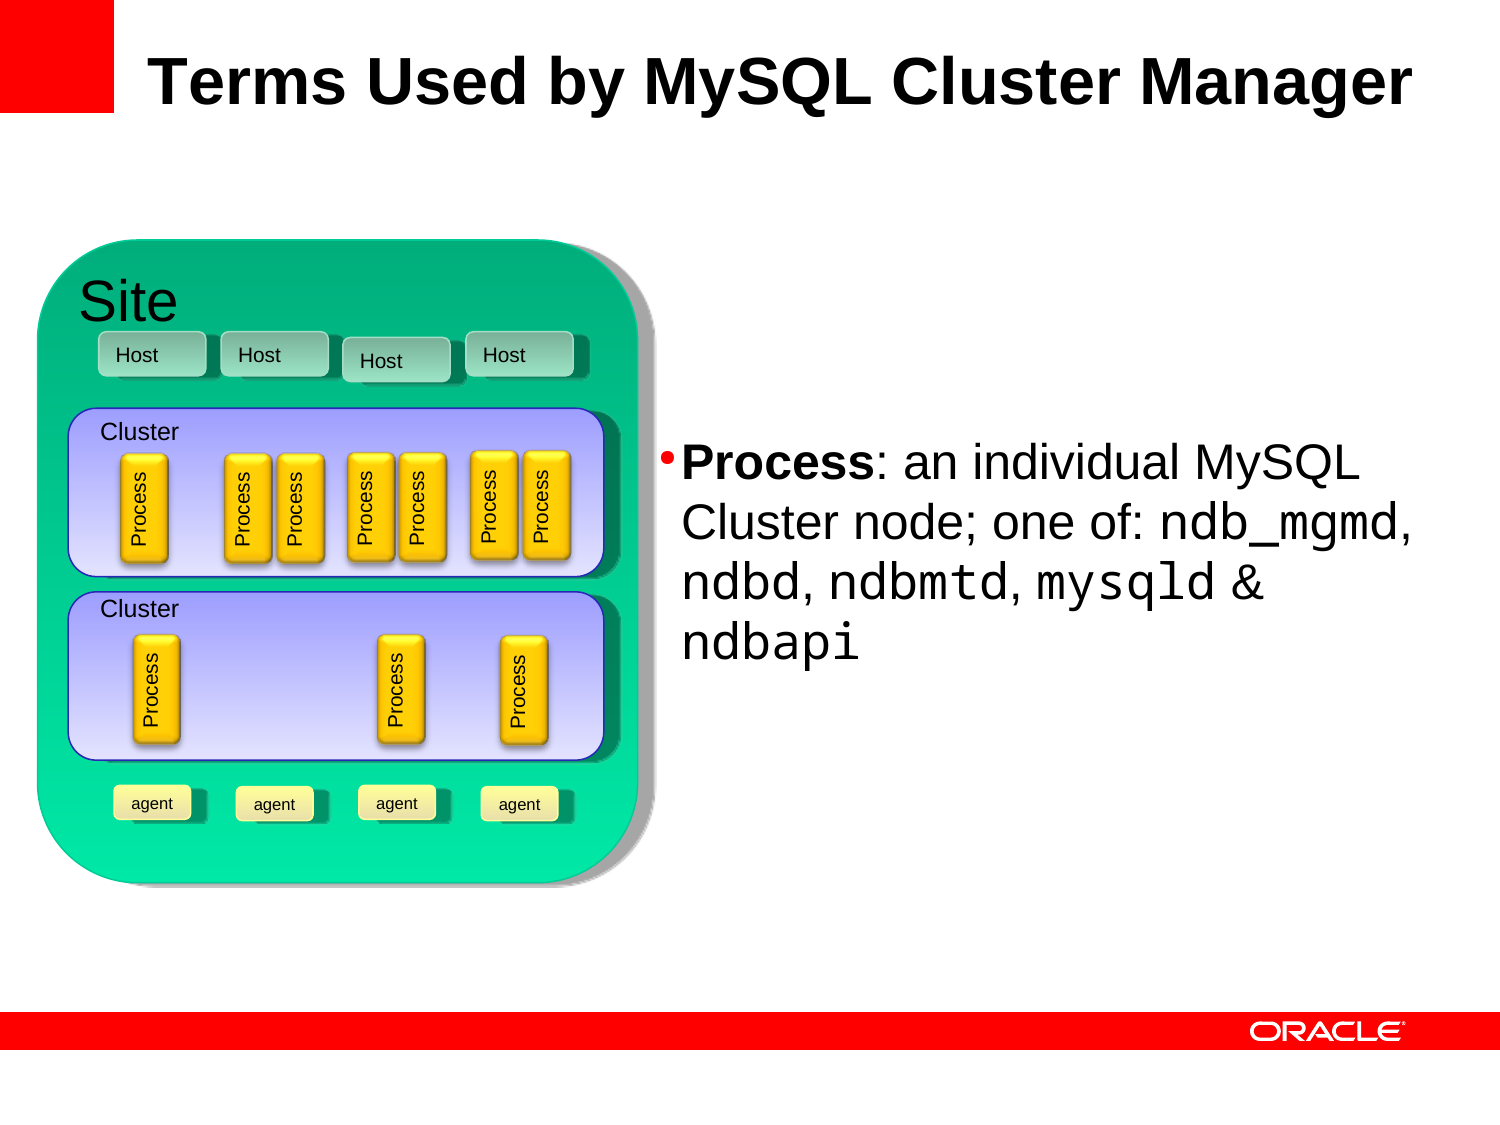

# Terms Used by MySQL Cluster Manager
Site
Host
Host
Host
Host
Cluster
Process: an individual MySQL Cluster node; one of: ndb_mgmd, ndbd, ndbmtd, mysqld & ndbapi
Process
Process
Process
Process
Process
Process
Process
Cluster
Process
Process
Process
agent
agent
agent
agent